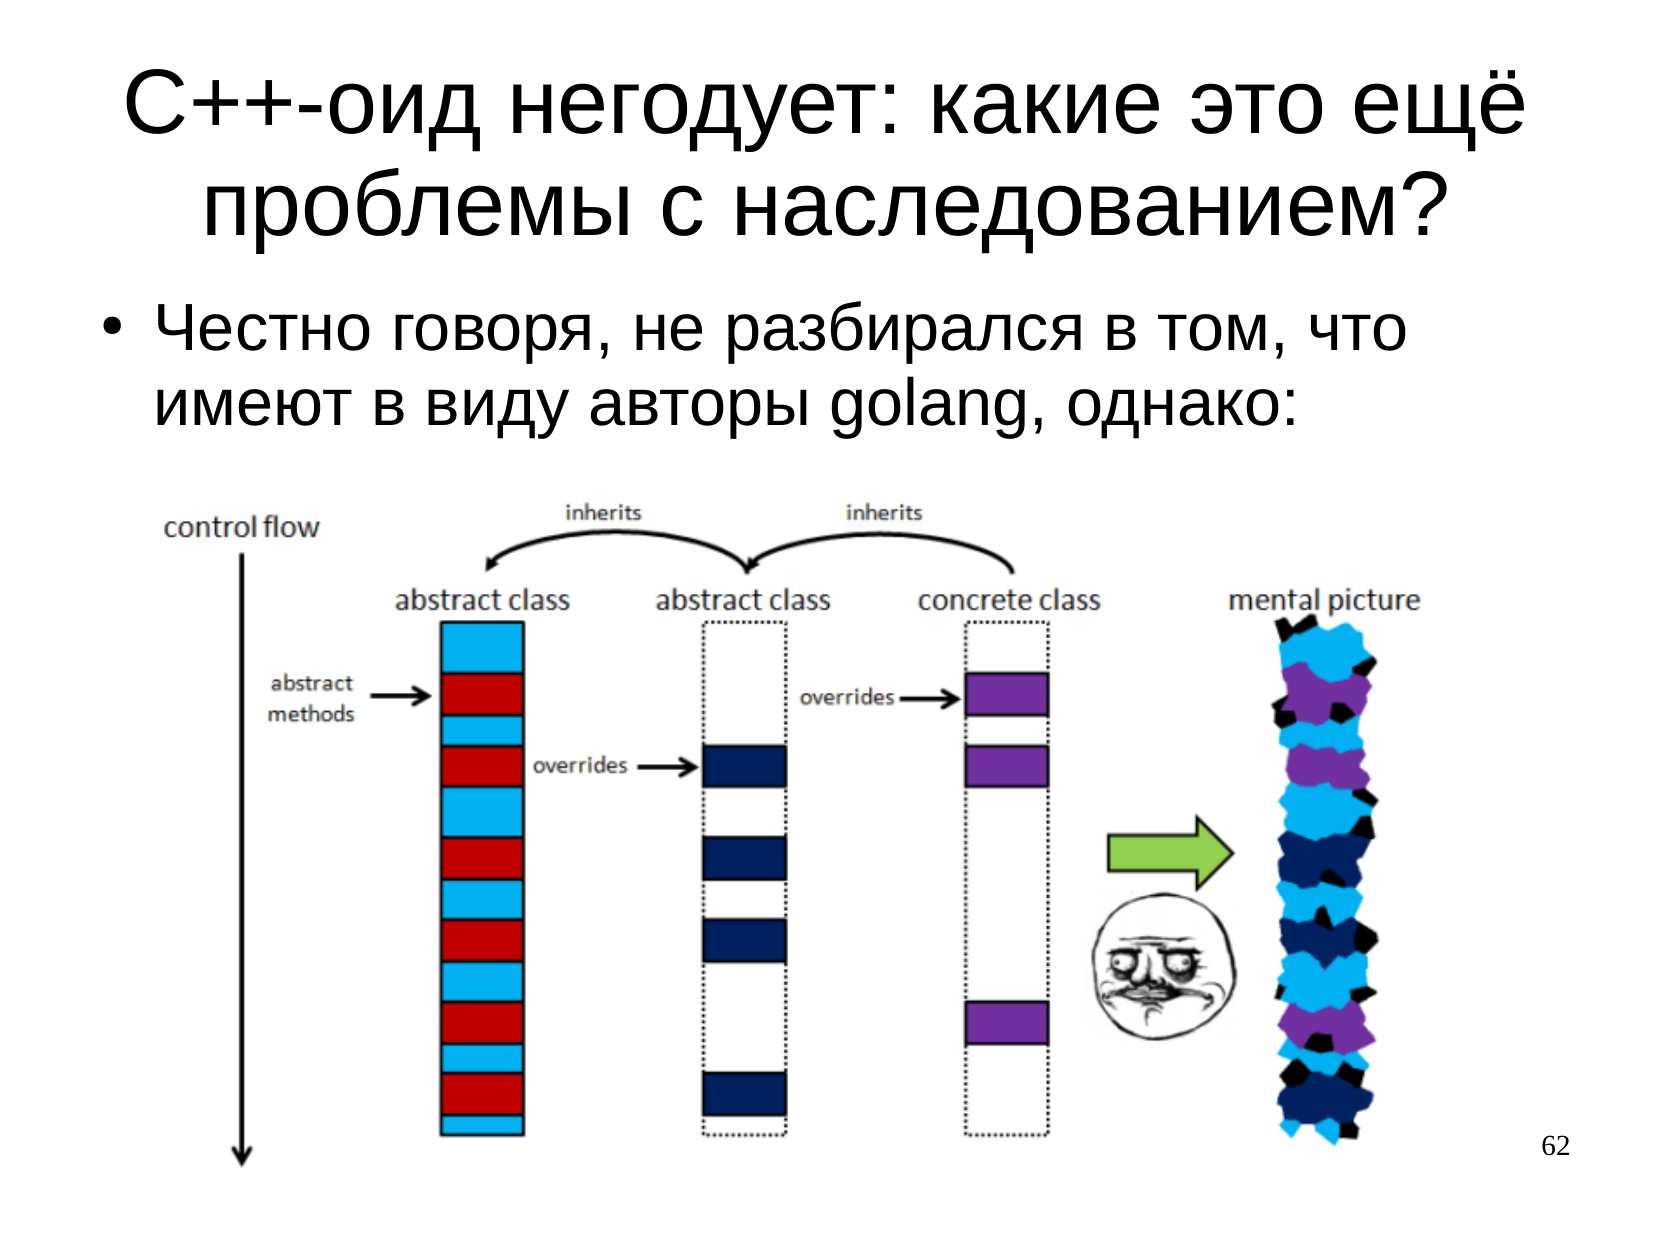

# С++-оид негодует: какие это ещё проблемы с наследованием?
Честно говоря, не разбирался в том, что имеют в виду авторы golang, однако:
62